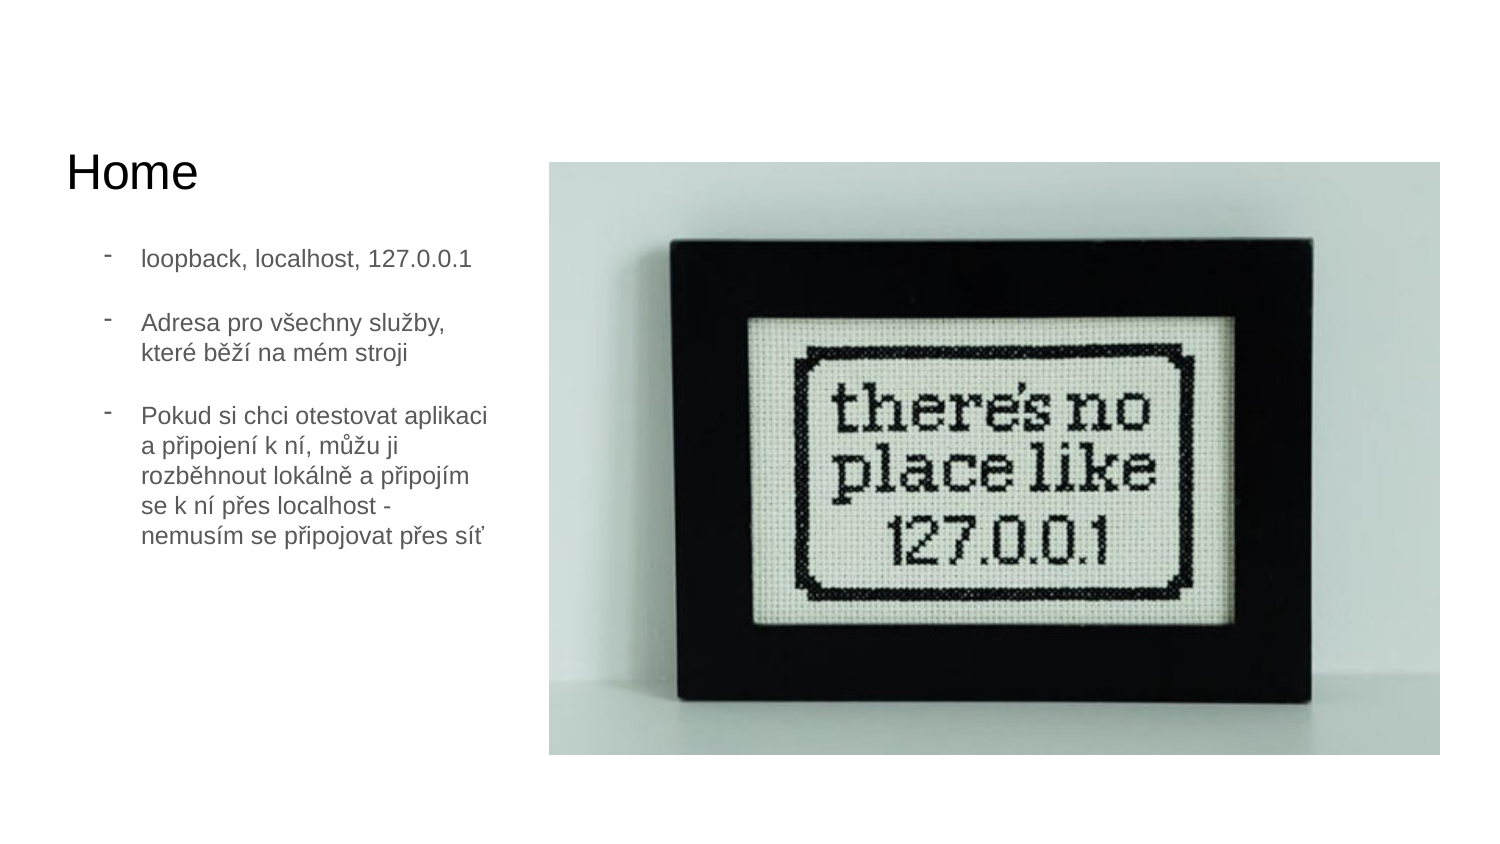

# Home
loopback, localhost, 127.0.0.1
Adresa pro všechny služby, které běží na mém stroji
Pokud si chci otestovat aplikaci a připojení k ní, můžu ji rozběhnout lokálně a připojím se k ní přes localhost - nemusím se připojovat přes síť